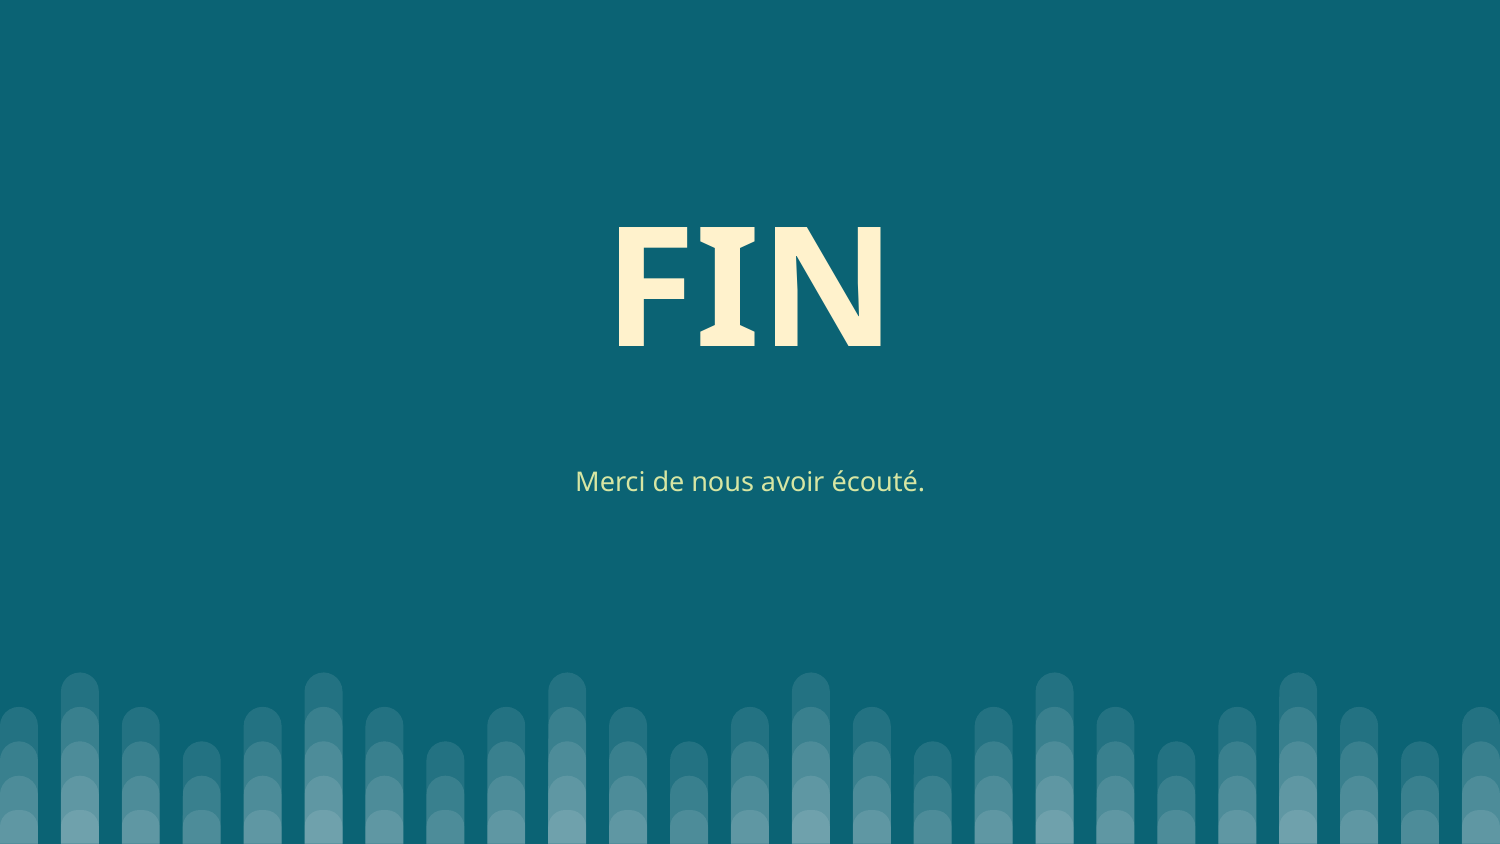

# FIN
Merci de nous avoir écouté.